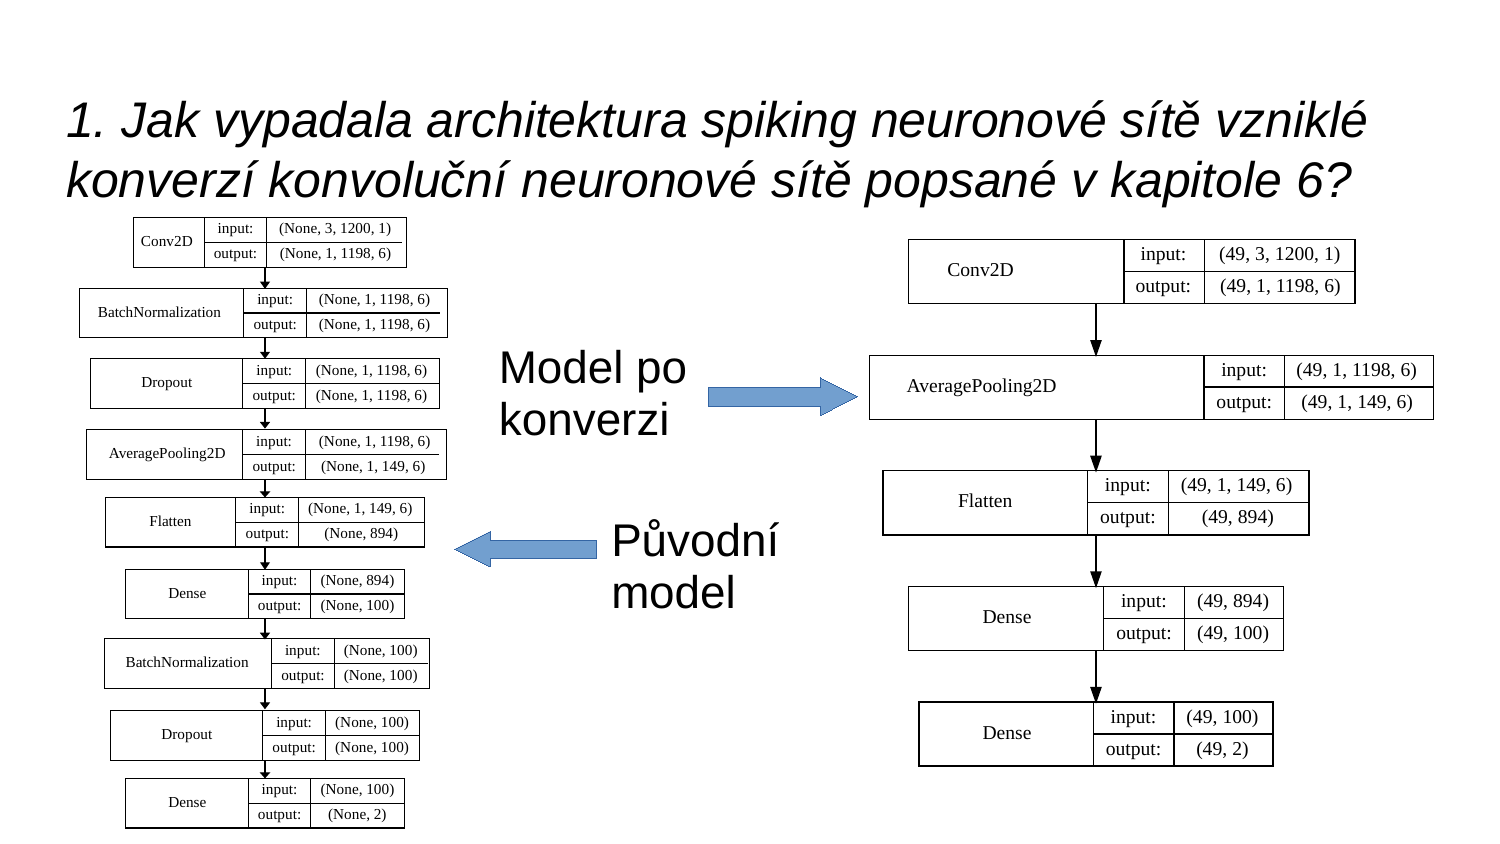

# 1. Jak vypadala architektura spiking neuronové sítě vzniklé konverzí konvoluční neuronové sítě popsané v kapitole 6?
Model po konverzi
Původní model